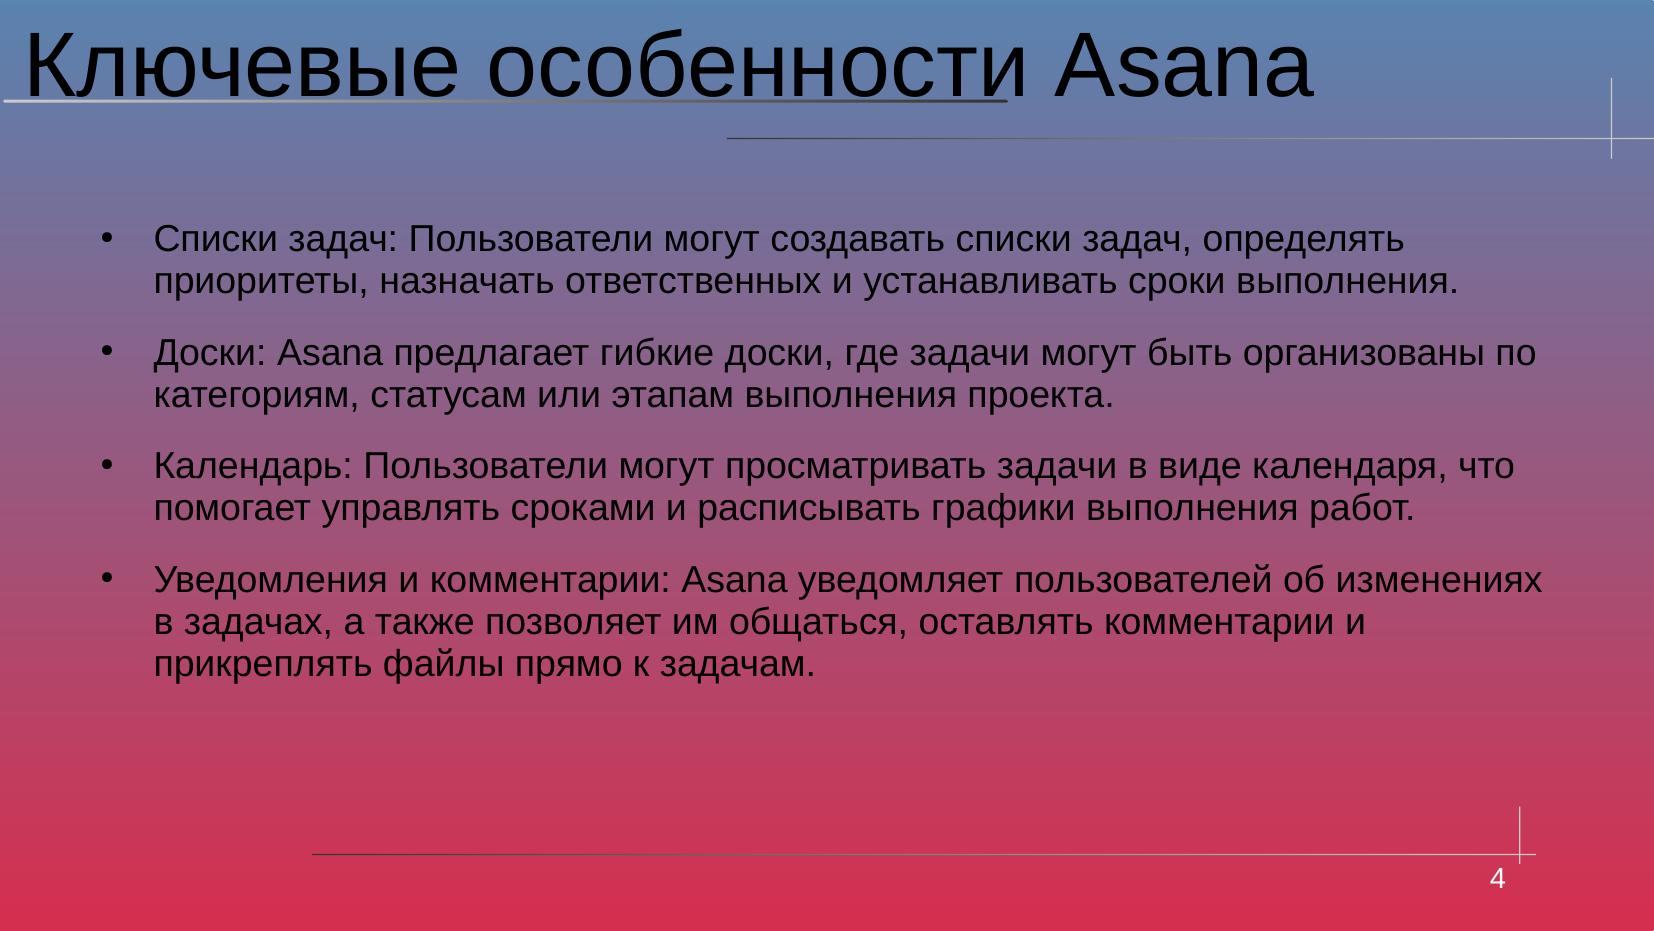

# Ключевые особенности Asana
Списки задач: Пользователи могут создавать списки задач, определять приоритеты, назначать ответственных и устанавливать сроки выполнения.
Доски: Asana предлагает гибкие доски, где задачи могут быть организованы по категориям, статусам или этапам выполнения проекта.
Календарь: Пользователи могут просматривать задачи в виде календаря, что помогает управлять сроками и расписывать графики выполнения работ.
Уведомления и комментарии: Asana уведомляет пользователей об изменениях в задачах, а также позволяет им общаться, оставлять комментарии и прикреплять файлы прямо к задачам.
4